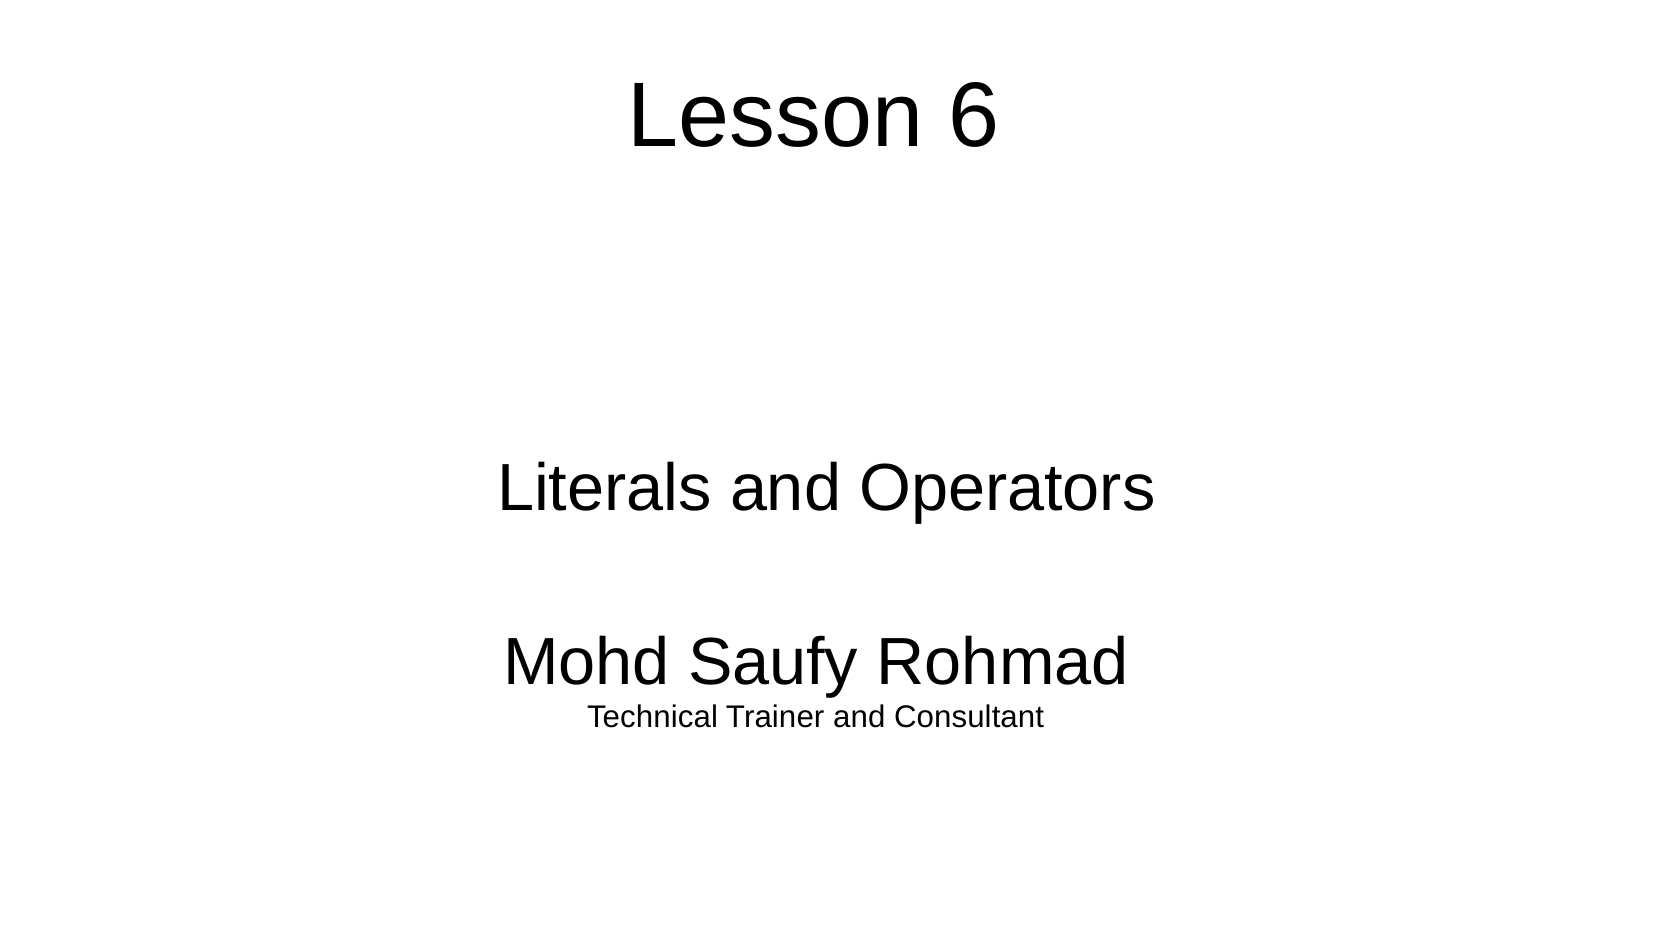

# Lesson 6
Literals and Operators
Mohd Saufy Rohmad
Technical Trainer and Consultant